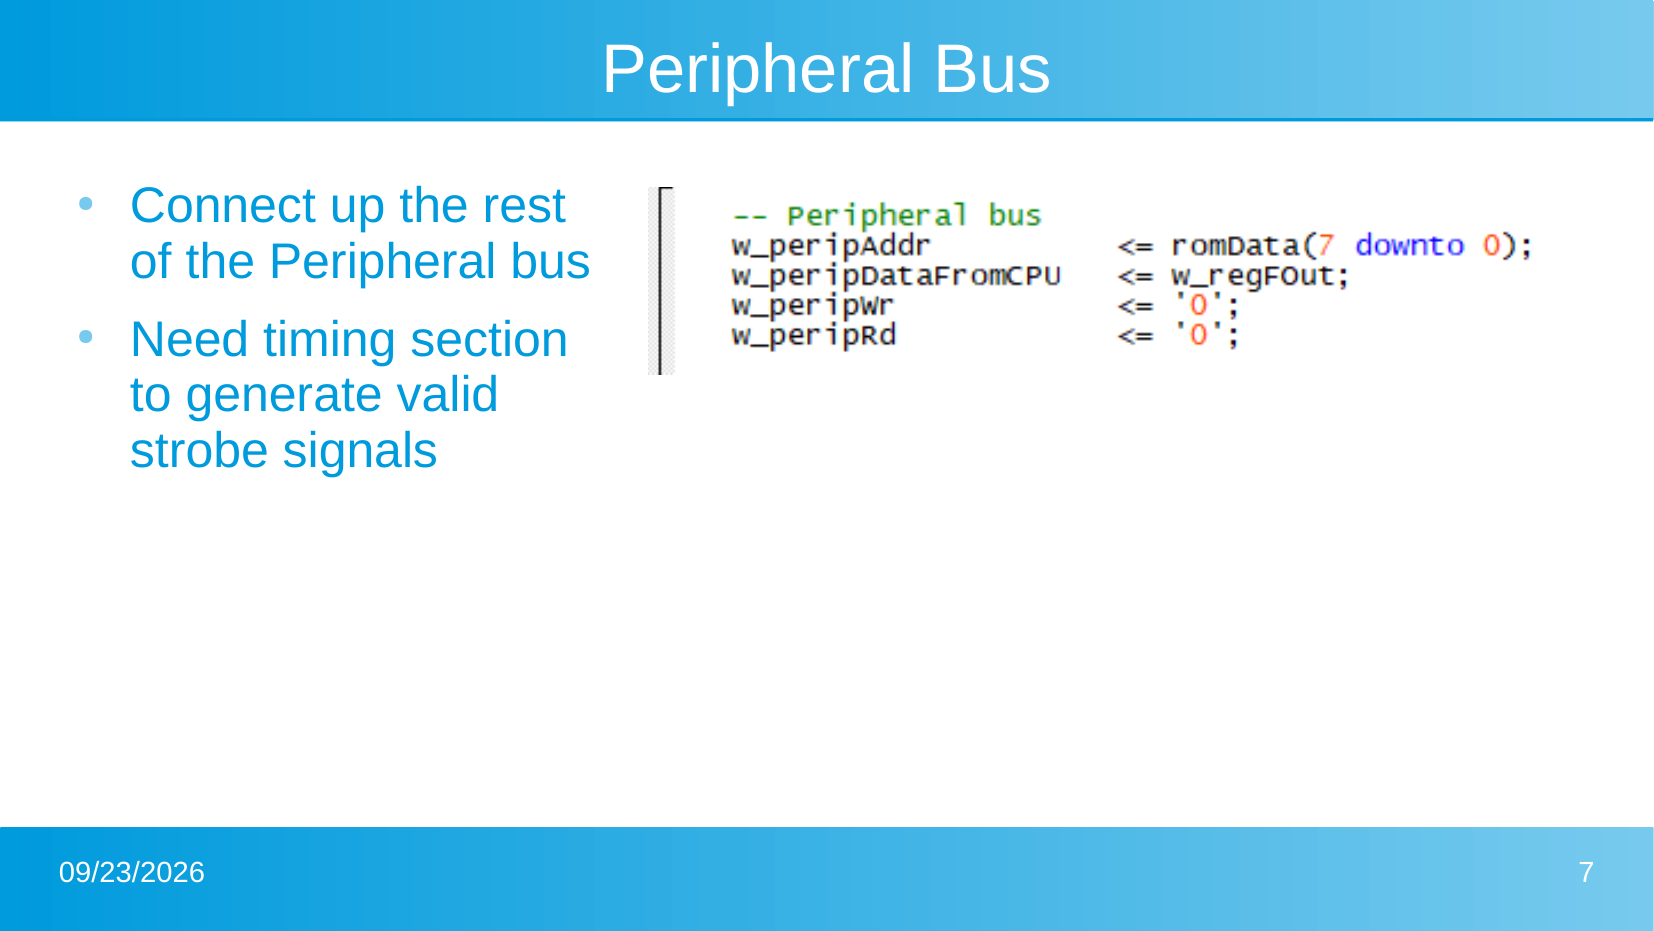

# Peripheral Bus
Connect up the rest of the Peripheral bus
Need timing section to generate valid strobe signals
7